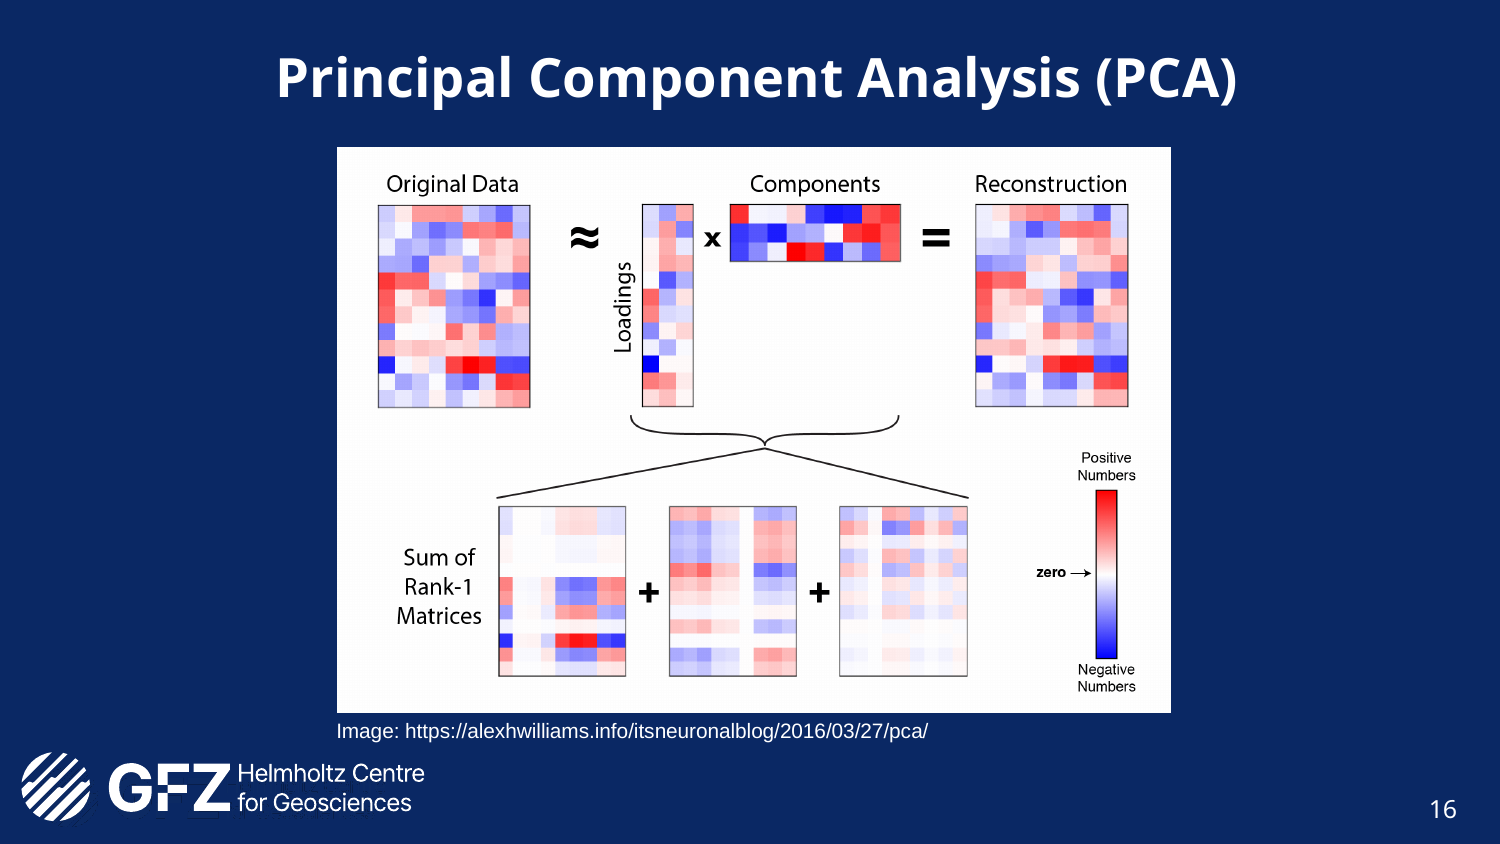

# Principal Component Analysis (PCA)
Image: https://alexhwilliams.info/itsneuronalblog/2016/03/27/pca/